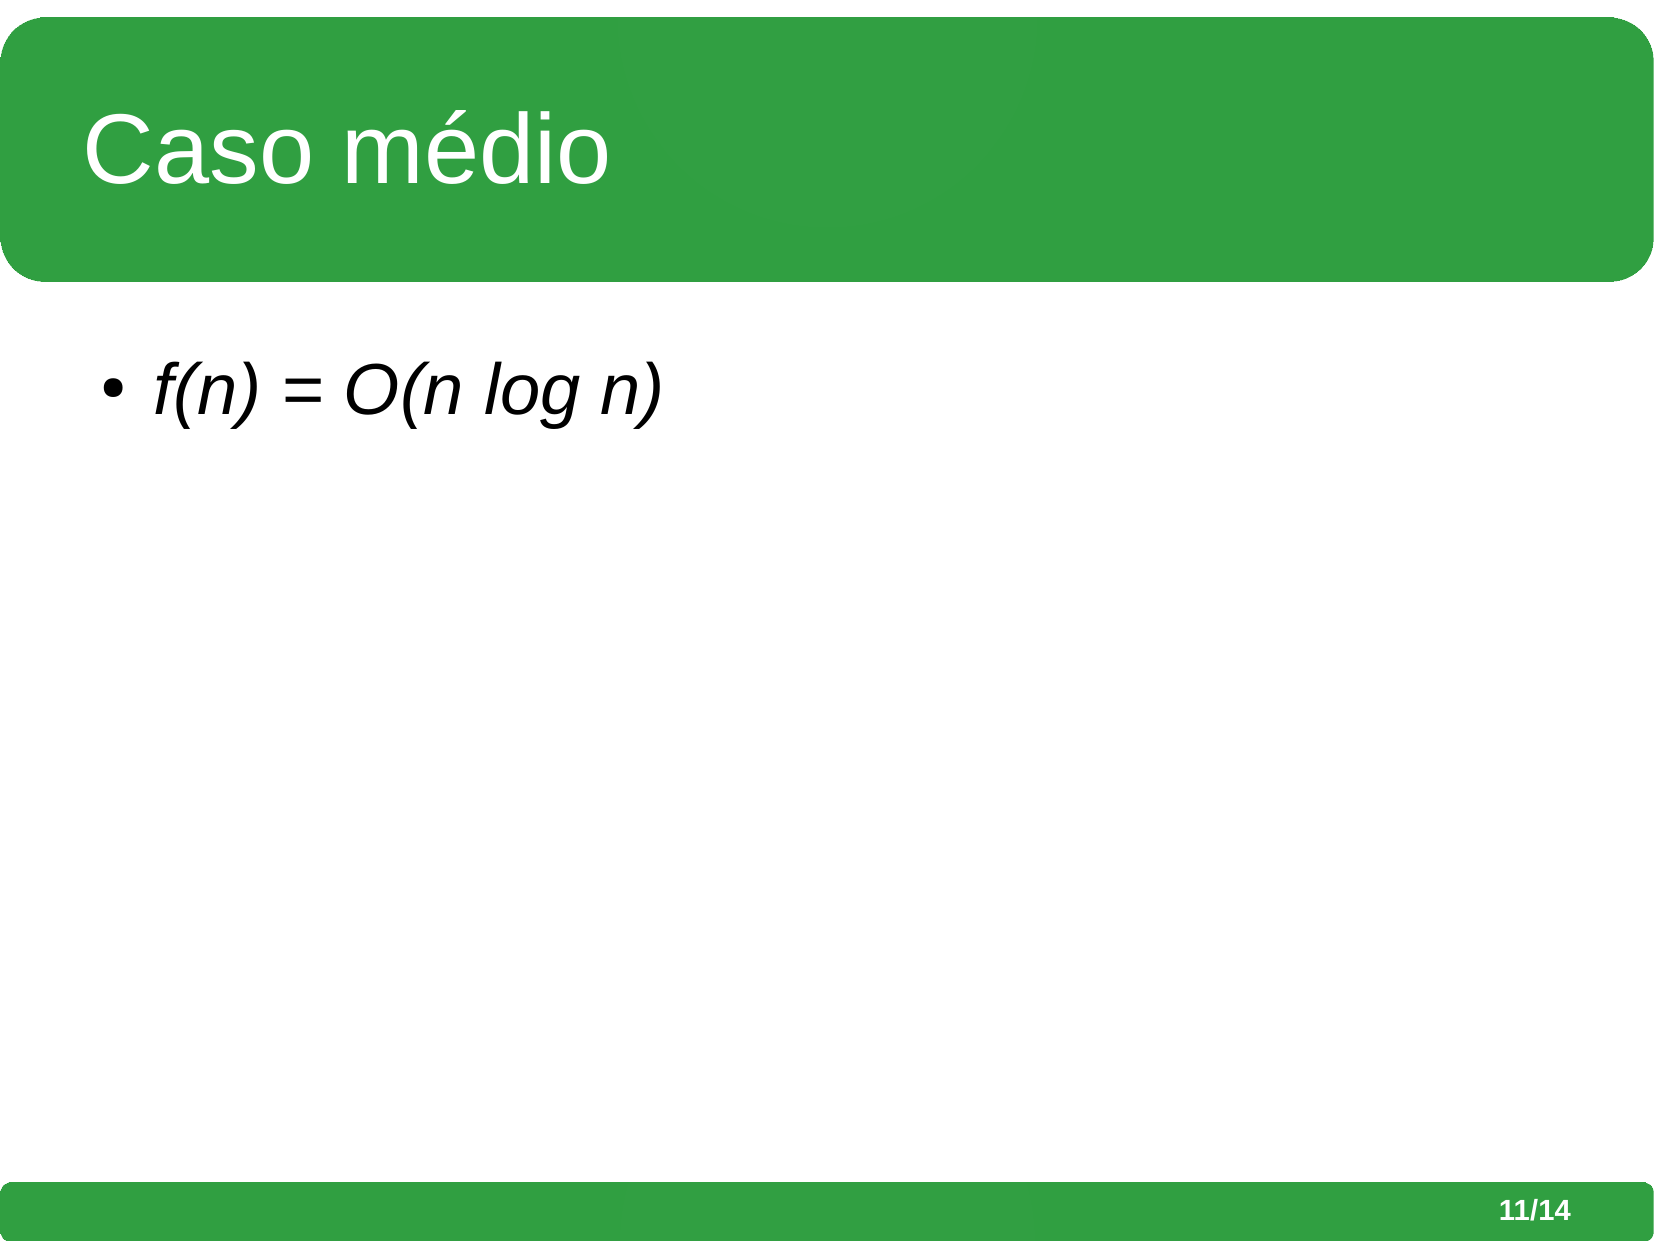

# Caso médio
f(n) = O(n log n)
11